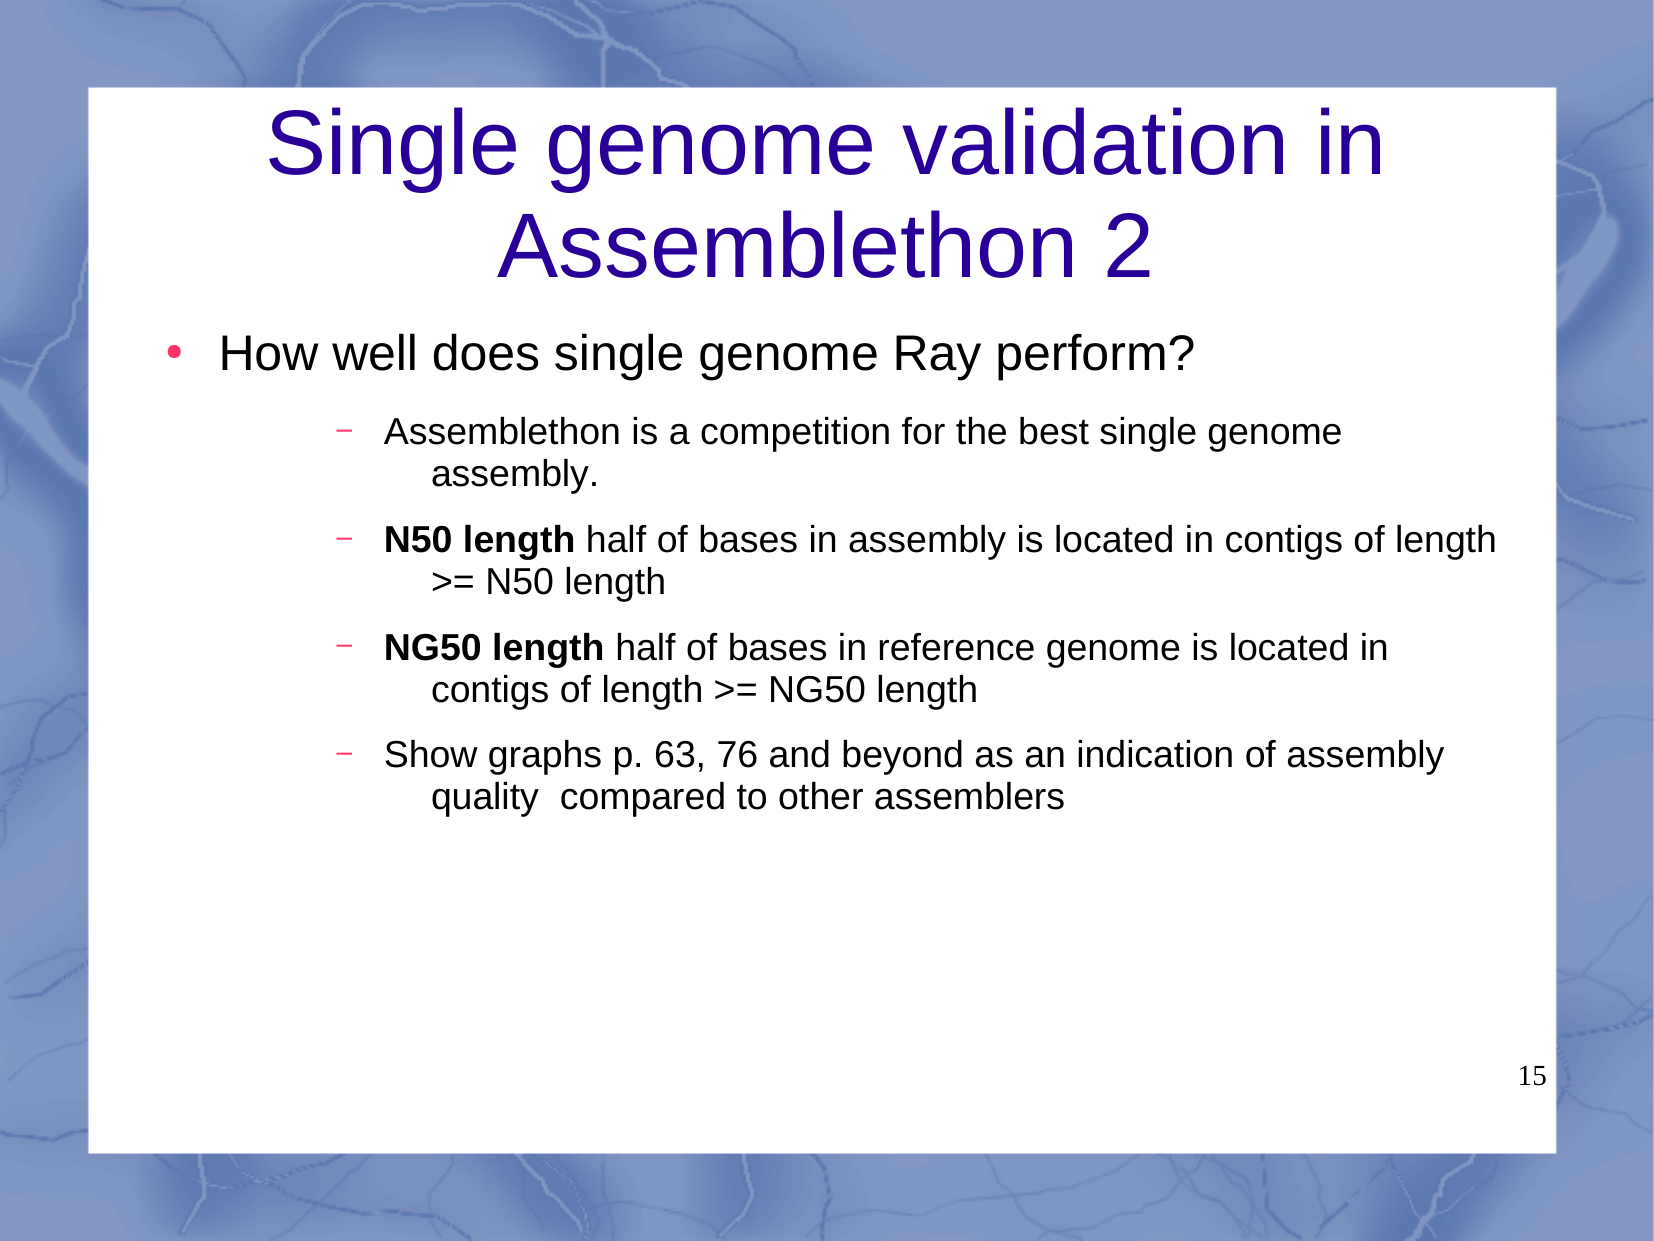

# Single genome validation in Assemblethon 2
How well does single genome Ray perform?
Assemblethon is a competition for the best single genome assembly.
N50 length half of bases in assembly is located in contigs of length >= N50 length
NG50 length half of bases in reference genome is located in contigs of length >= NG50 length
Show graphs p. 63, 76 and beyond as an indication of assembly quality compared to other assemblers
15